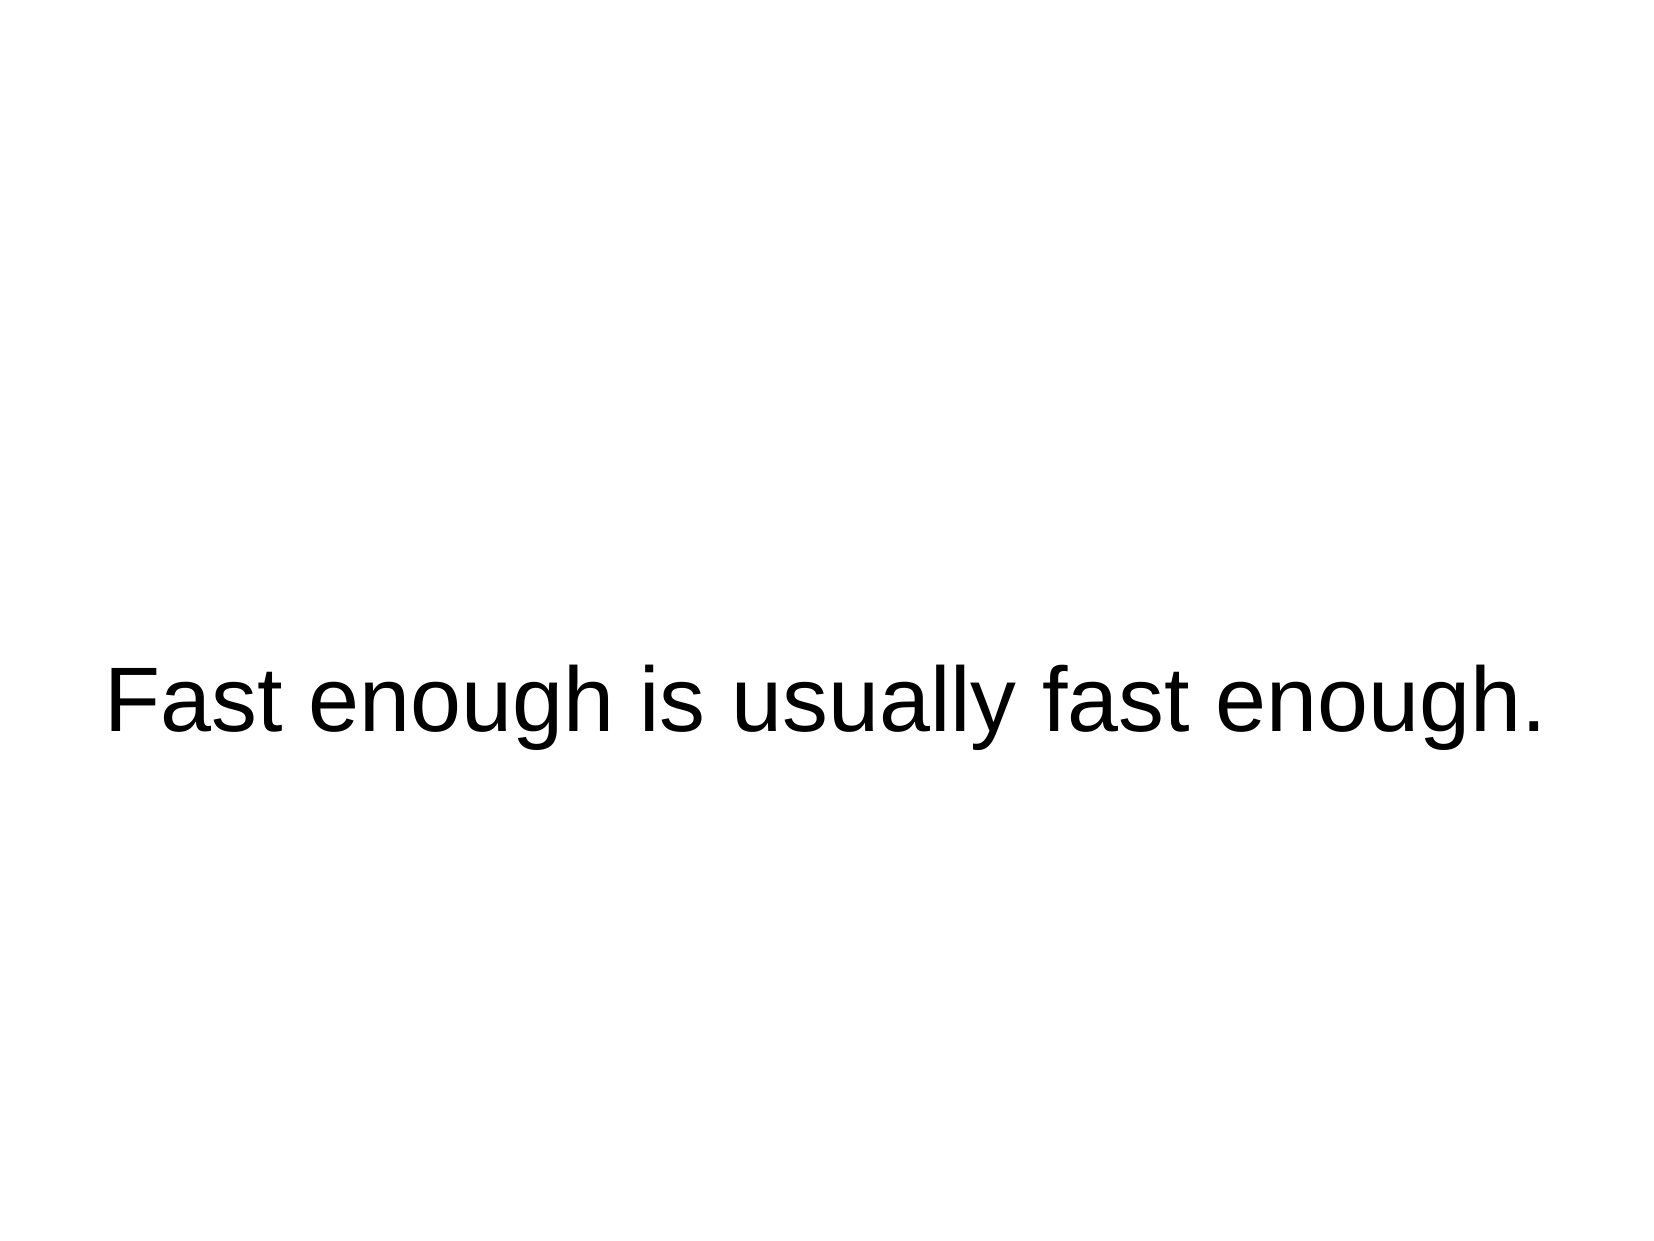

#
Fast enough is usually fast enough.